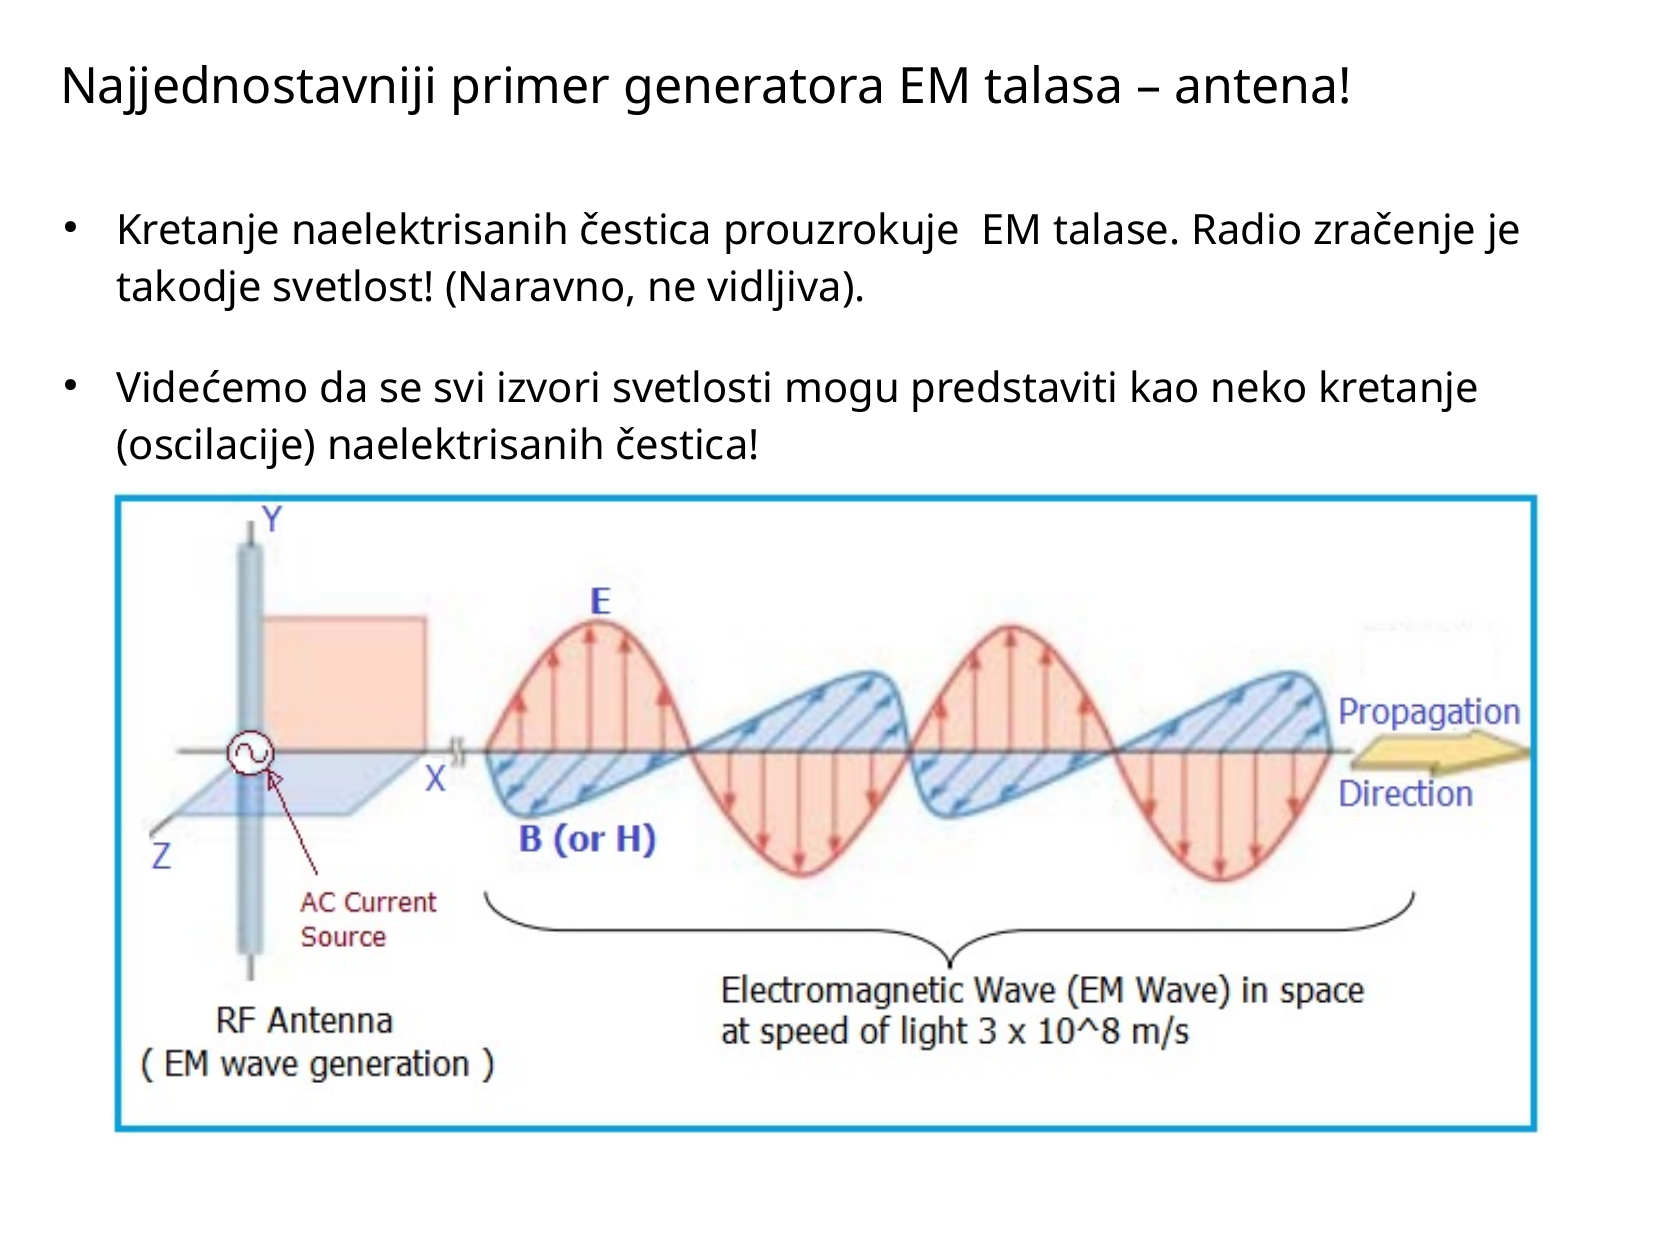

# Najjednostavniji primer generatora EM talasa – antena!
Kretanje naelektrisanih čestica prouzrokuje EM talase. Radio zračenje je takodje svetlost! (Naravno, ne vidljiva).
Videćemo da se svi izvori svetlosti mogu predstaviti kao neko kretanje (oscilacije) naelektrisanih čestica!